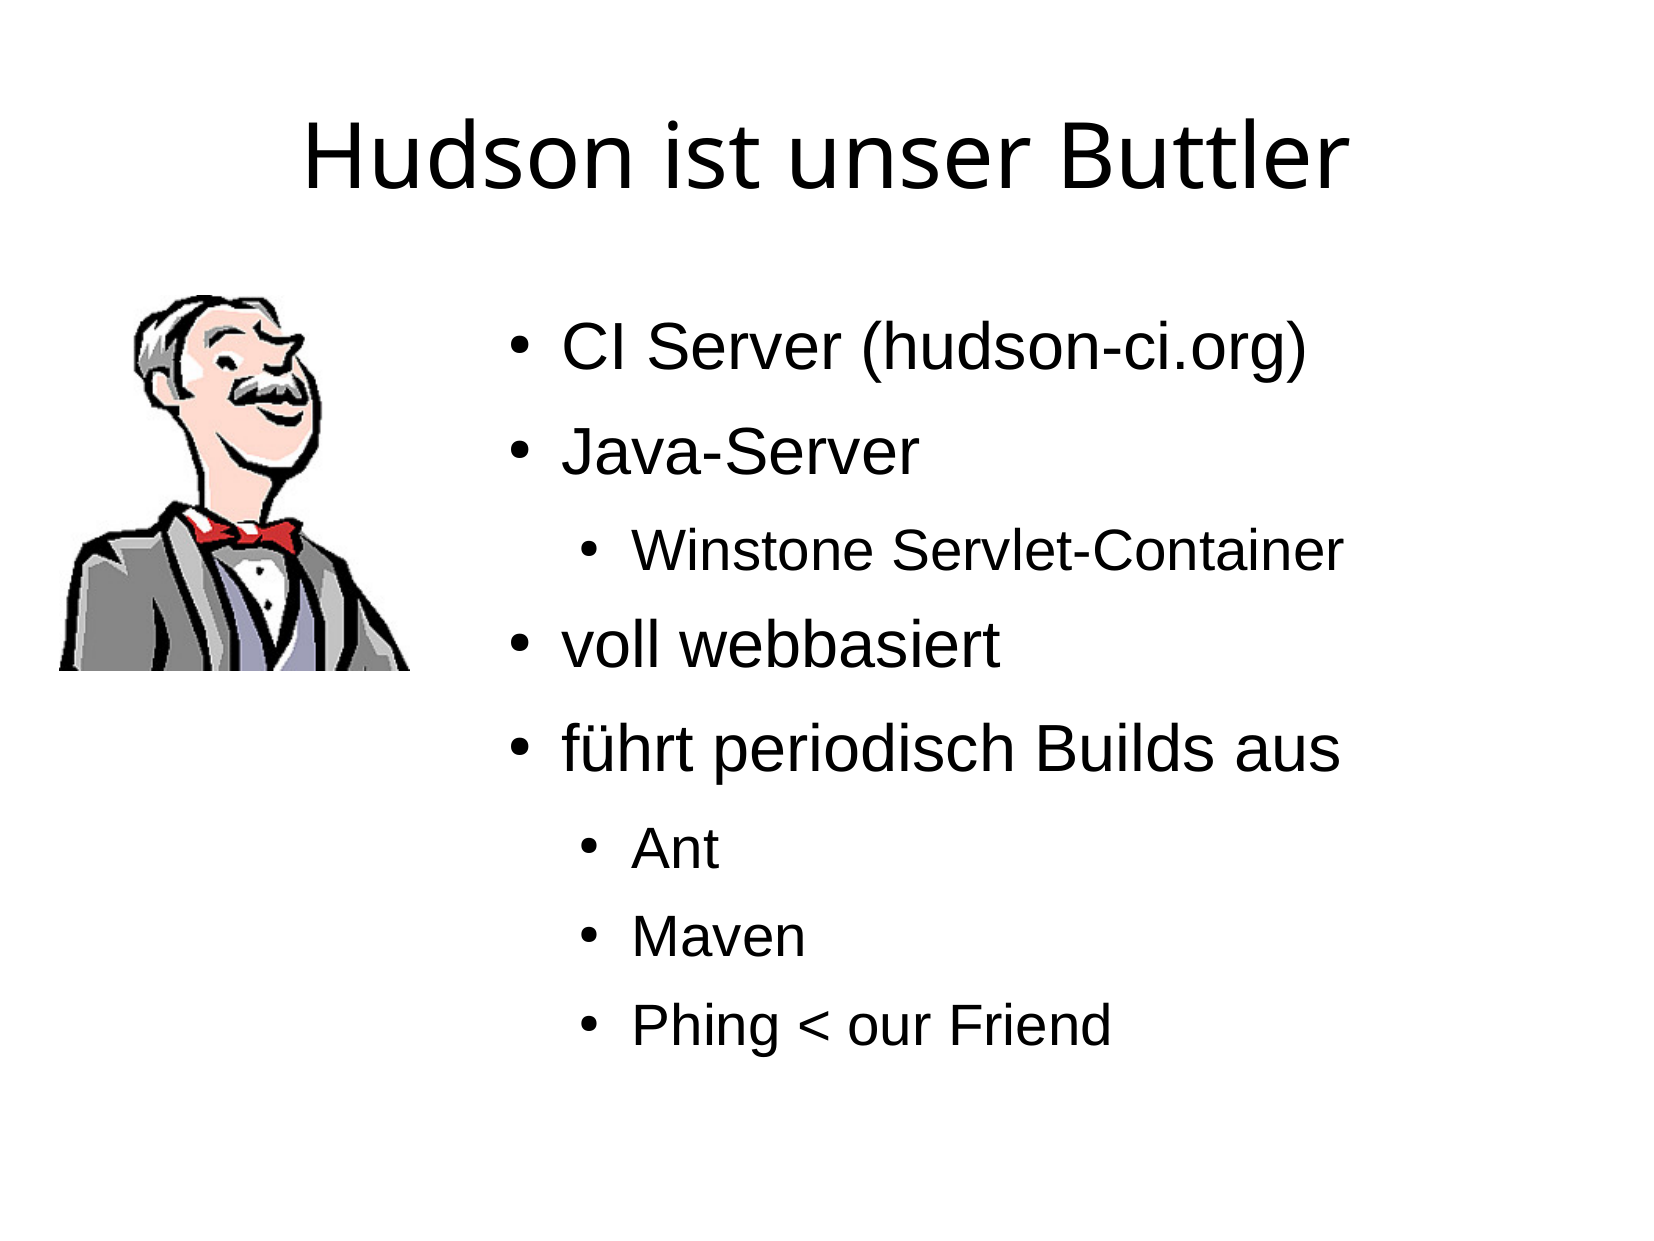

# Hudson ist unser Buttler
CI Server (hudson-ci.org)
Java-Server
Winstone Servlet-Container
voll webbasiert
führt periodisch Builds aus
Ant
Maven
Phing < our Friend